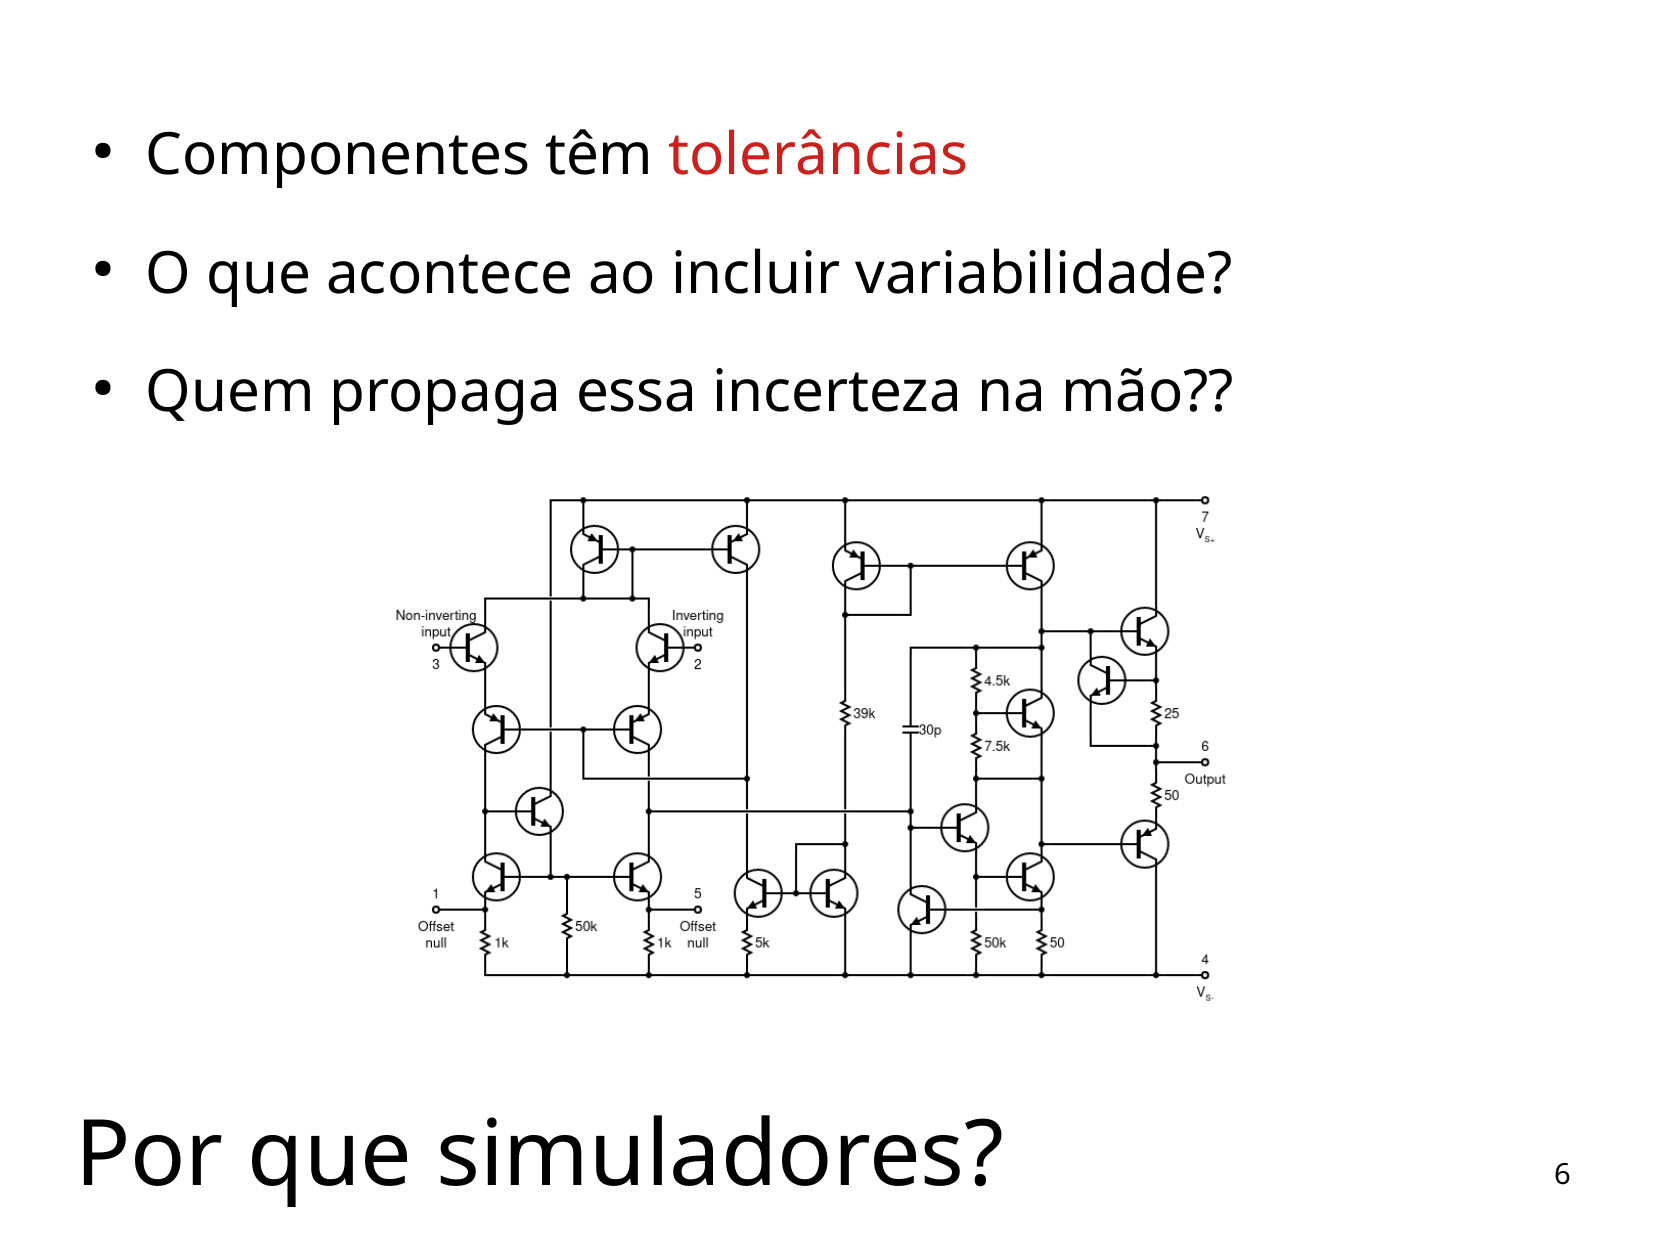

# Componentes têm tolerâncias
O que acontece ao incluir variabilidade?
Quem propaga essa incerteza na mão??
Por que simuladores?
6